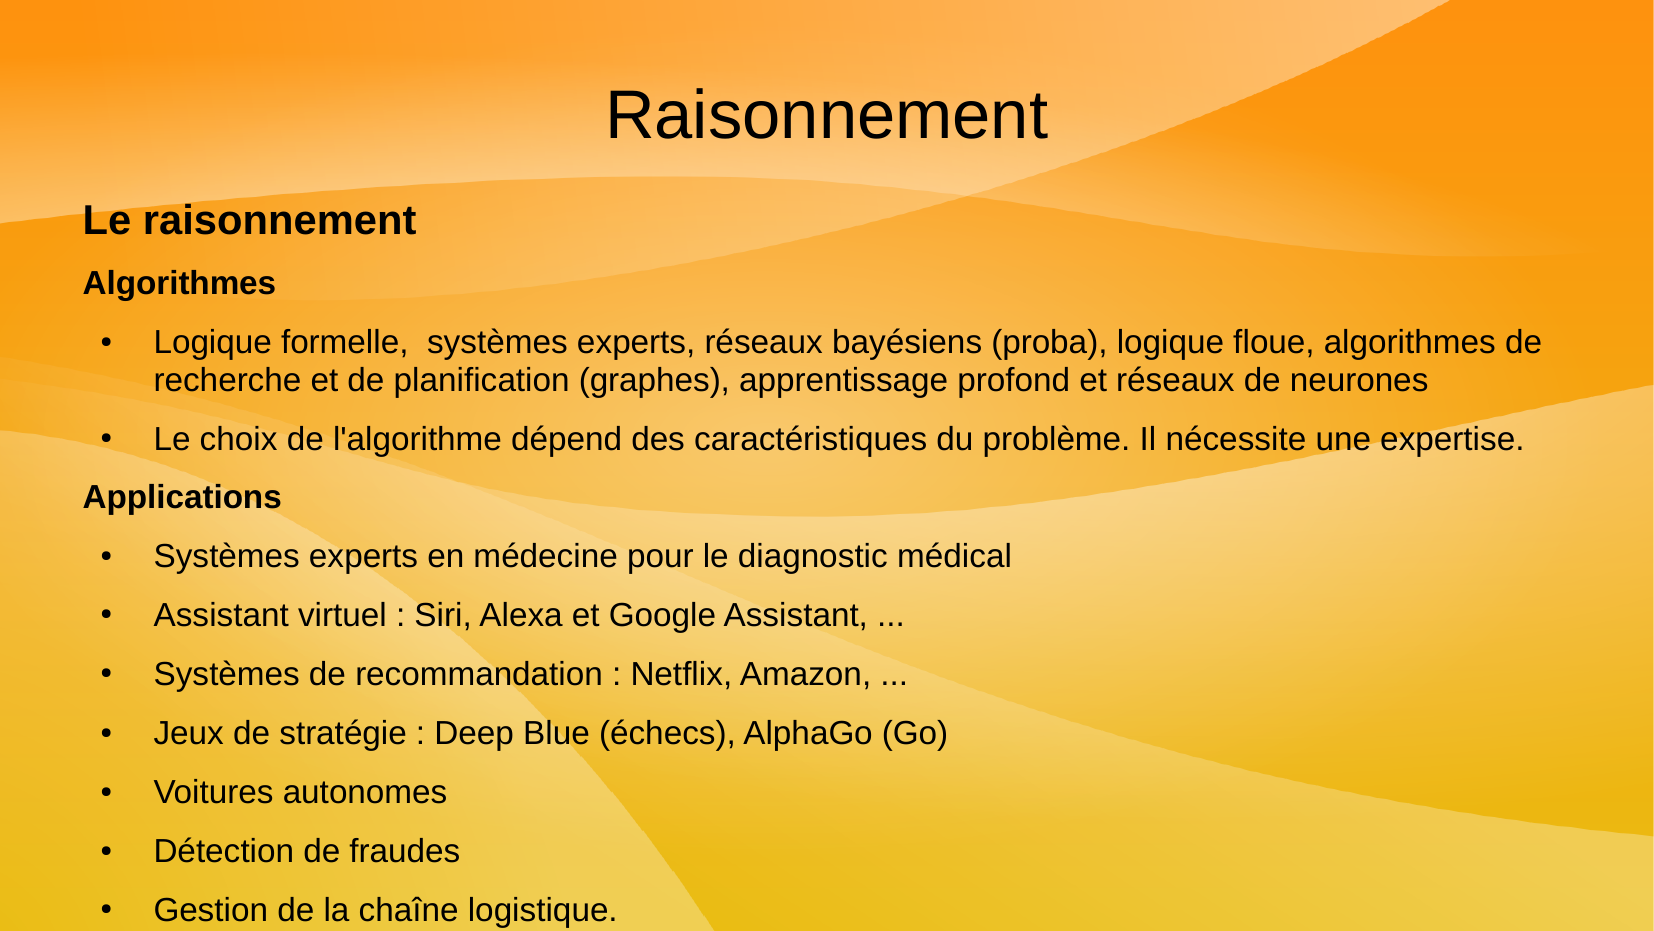

# Raisonnement
Le raisonnement
Algorithmes
Logique formelle, systèmes experts, réseaux bayésiens (proba), logique floue, algorithmes de recherche et de planification (graphes), apprentissage profond et réseaux de neurones
Le choix de l'algorithme dépend des caractéristiques du problème. Il nécessite une expertise.
Applications
Systèmes experts en médecine pour le diagnostic médical
Assistant virtuel : Siri, Alexa et Google Assistant, ...
Systèmes de recommandation : Netflix, Amazon, ...
Jeux de stratégie : Deep Blue (échecs), AlphaGo (Go)
Voitures autonomes
Détection de fraudes
Gestion de la chaîne logistique.